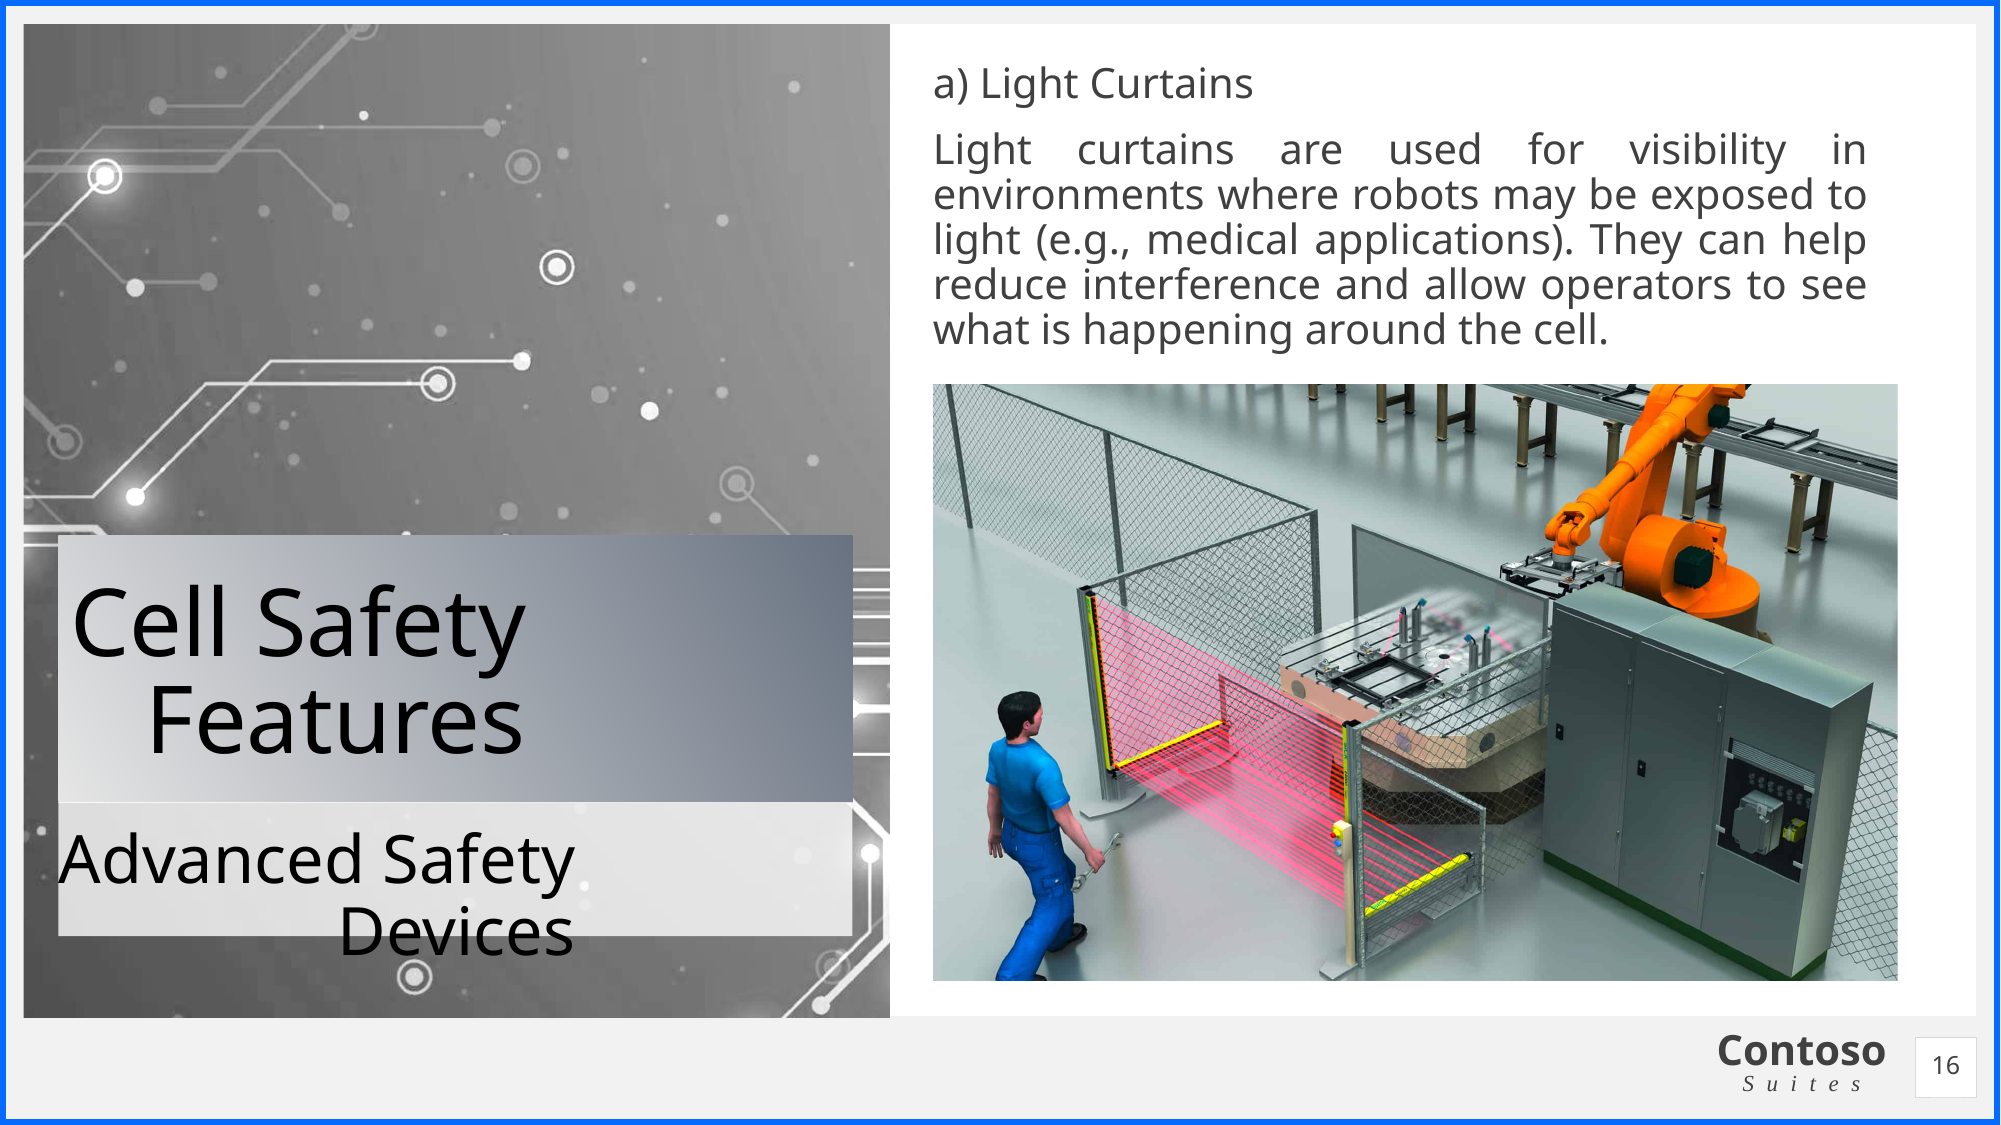

a) Light Curtains
Light curtains are used for visibility in environments where robots may be exposed to light (e.g., medical applications). They can help reduce interference and allow operators to see what is happening around the cell.
# Cell Safety Features
Advanced Safety Devices